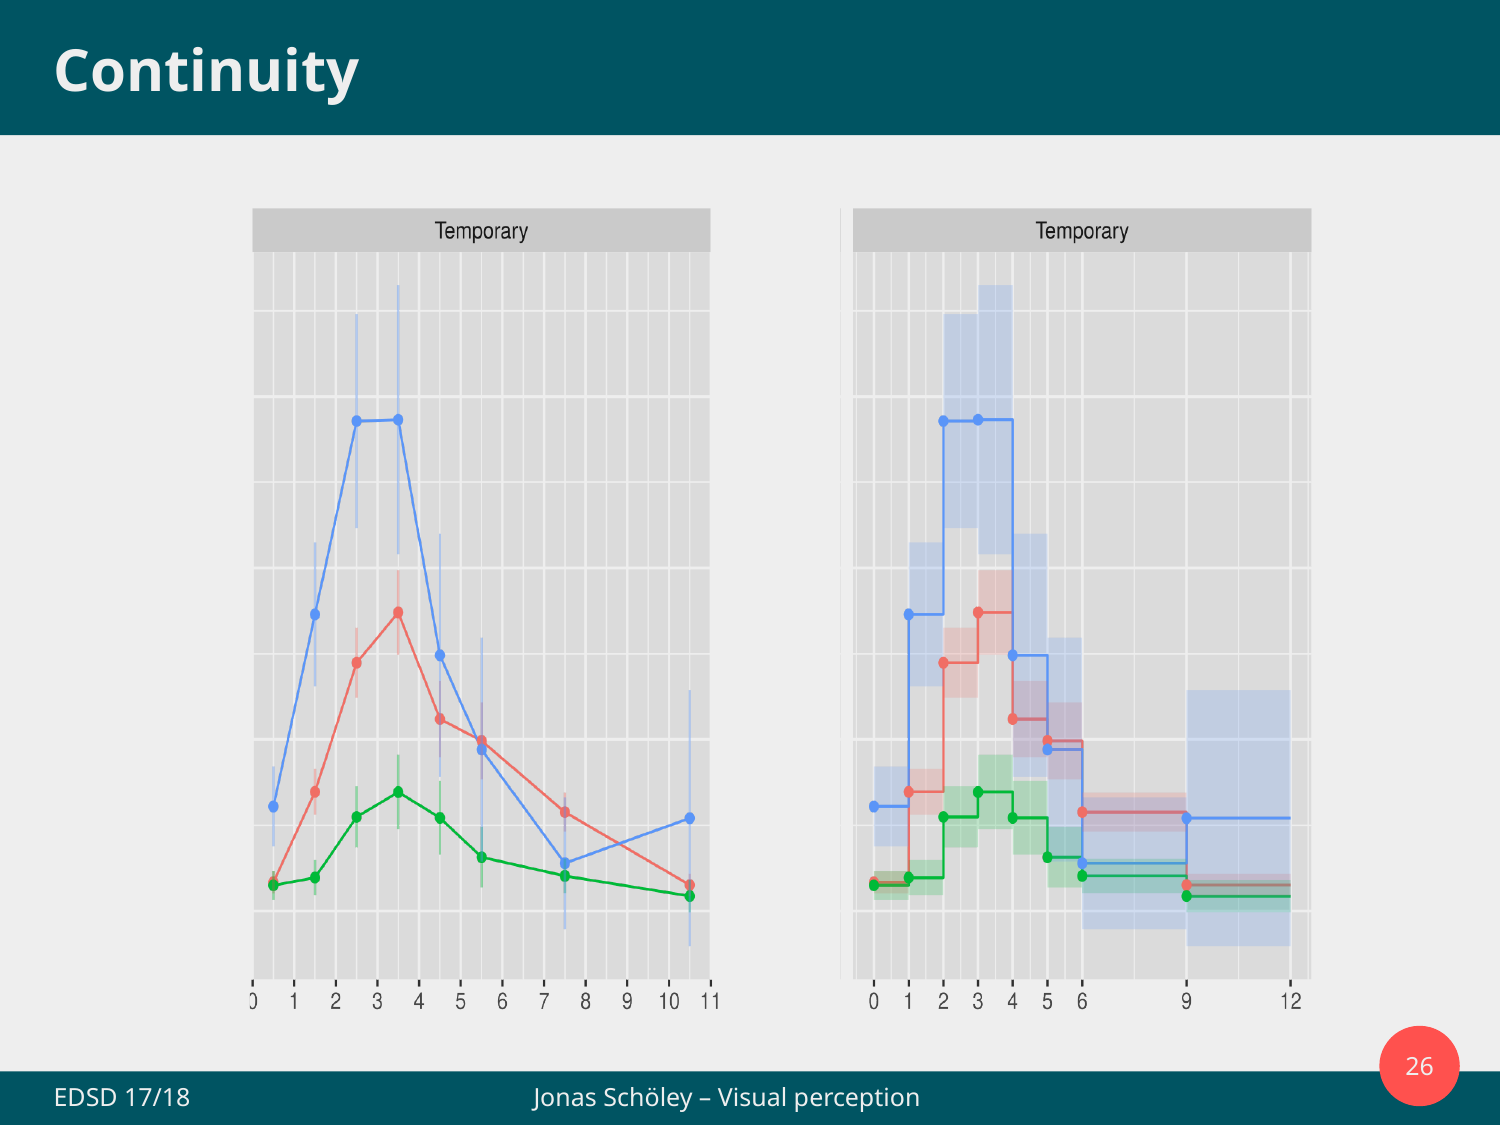

# Continuity
26
EDSD 17/18
Jonas Schöley – Visual perception